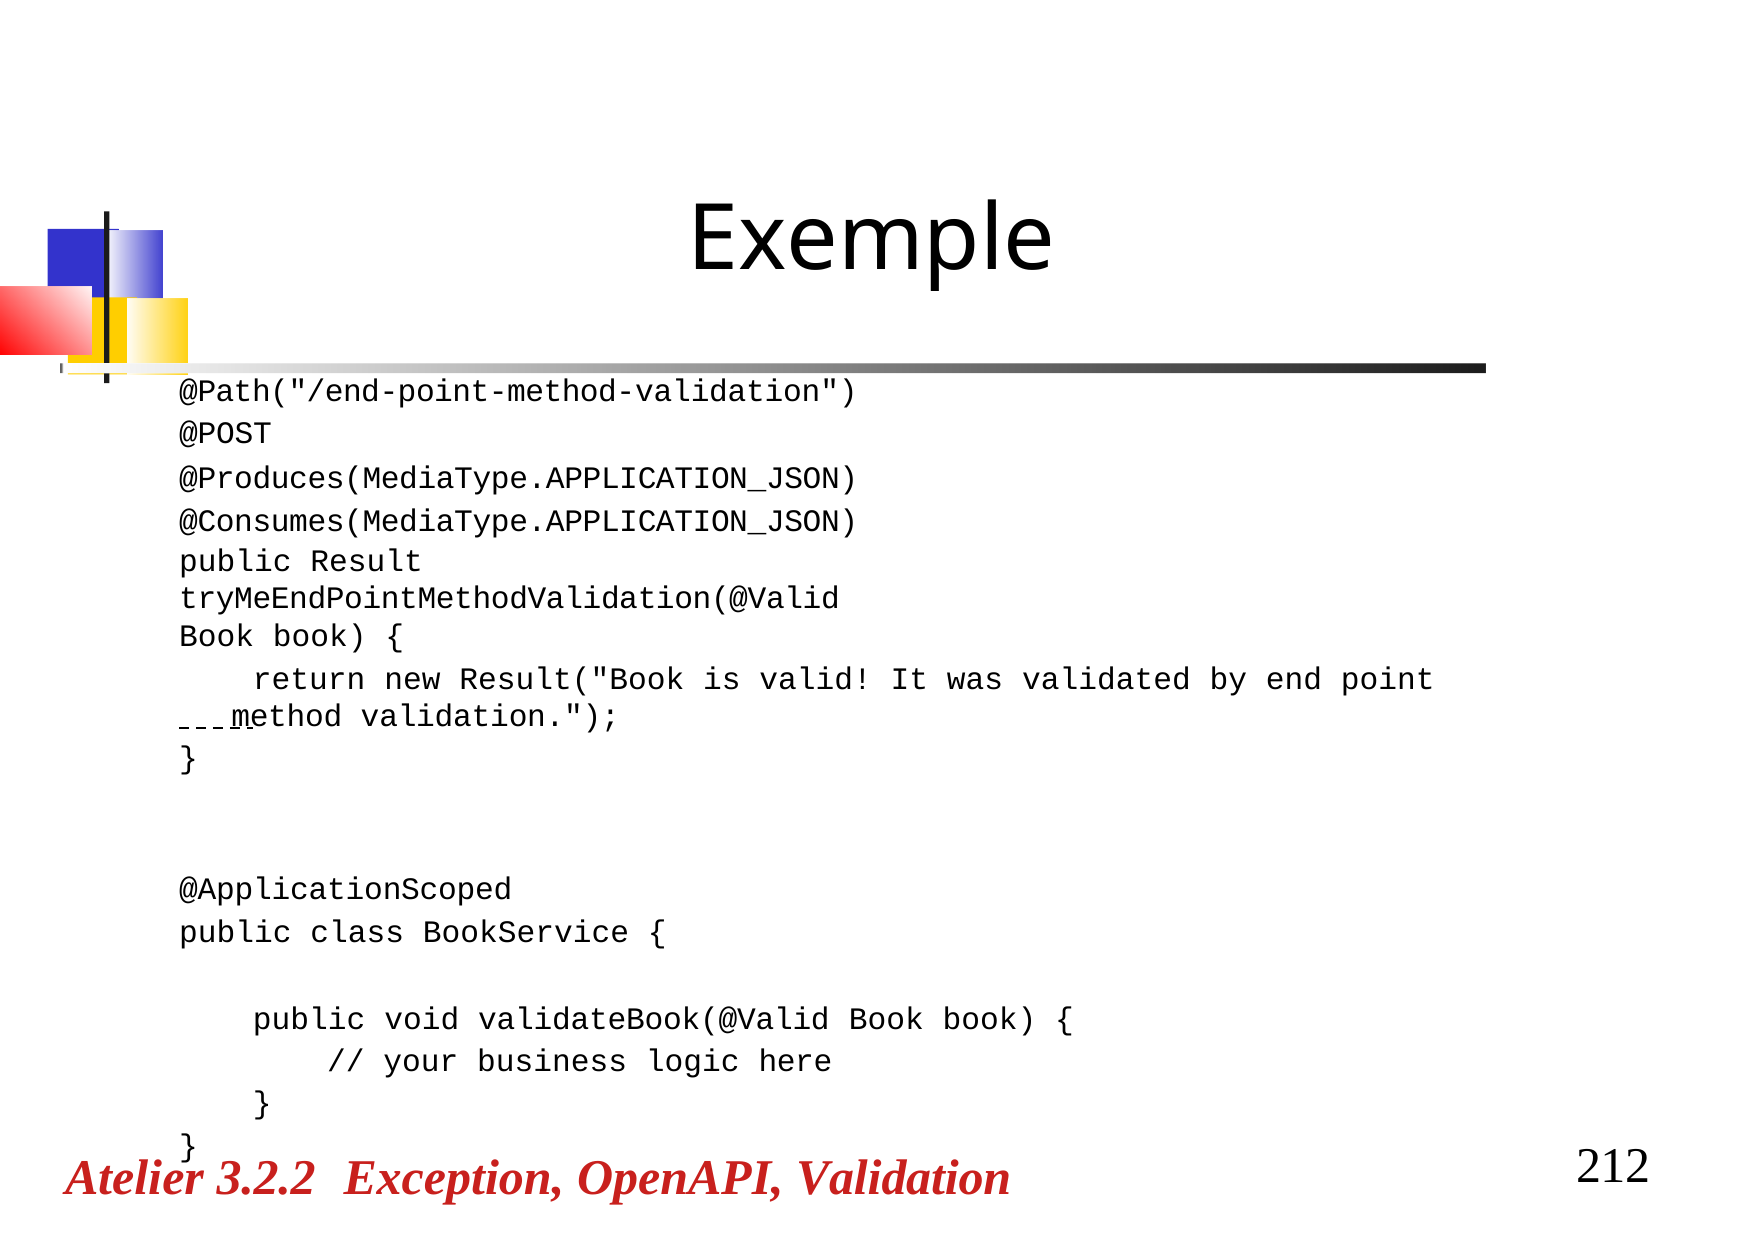

# Exemple
@Path("/end-point-method-validation") @POST
@Produces(MediaType.APPLICATION_JSON) @Consumes(MediaType.APPLICATION_JSON)
public Result tryMeEndPointMethodValidation(@Valid Book book) {
return new Result("Book is valid! It was validated by end point method validation.");
}
@ApplicationScoped
public class BookService {
public void validateBook(@Valid Book book) {
// your business logic here
}
}
212
Atelier 3.2.2	Exception, OpenAPI, Validation